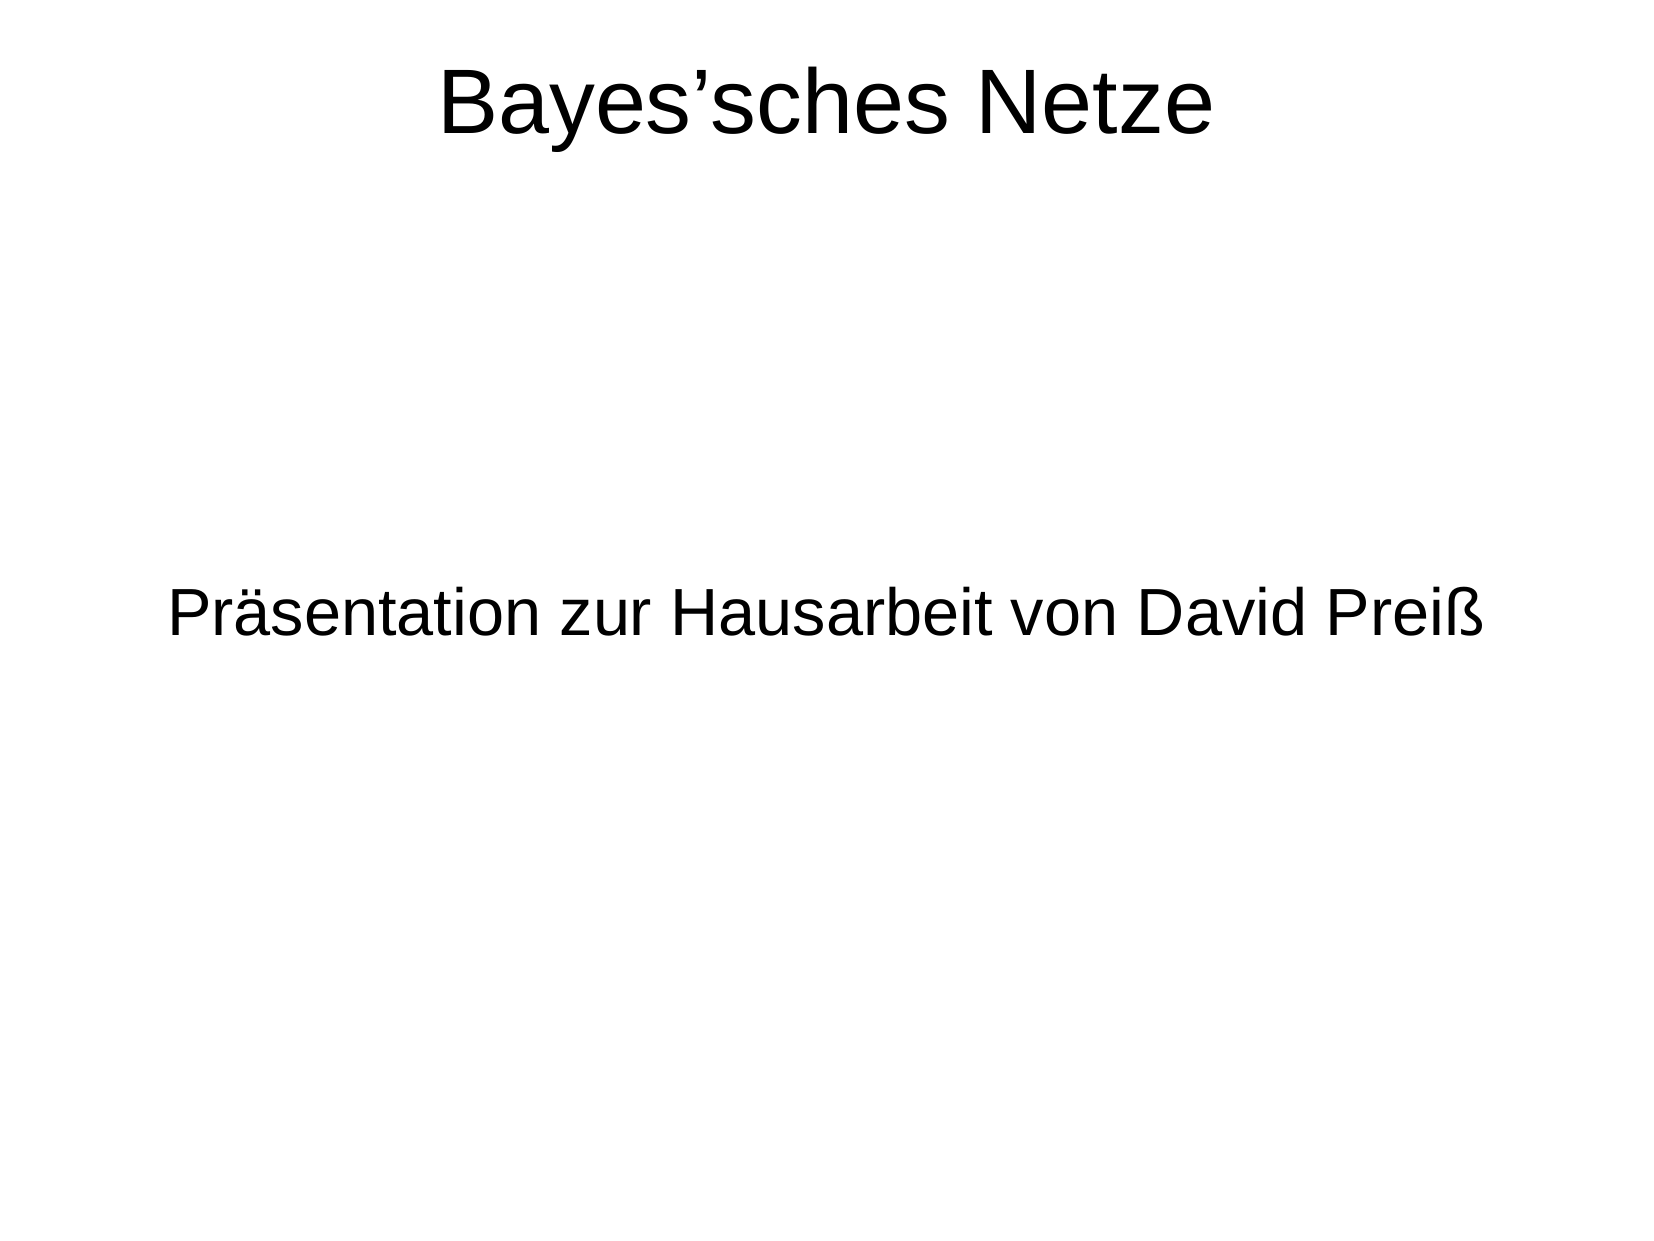

# Bayes’sches Netze
Präsentation zur Hausarbeit von David Preiß